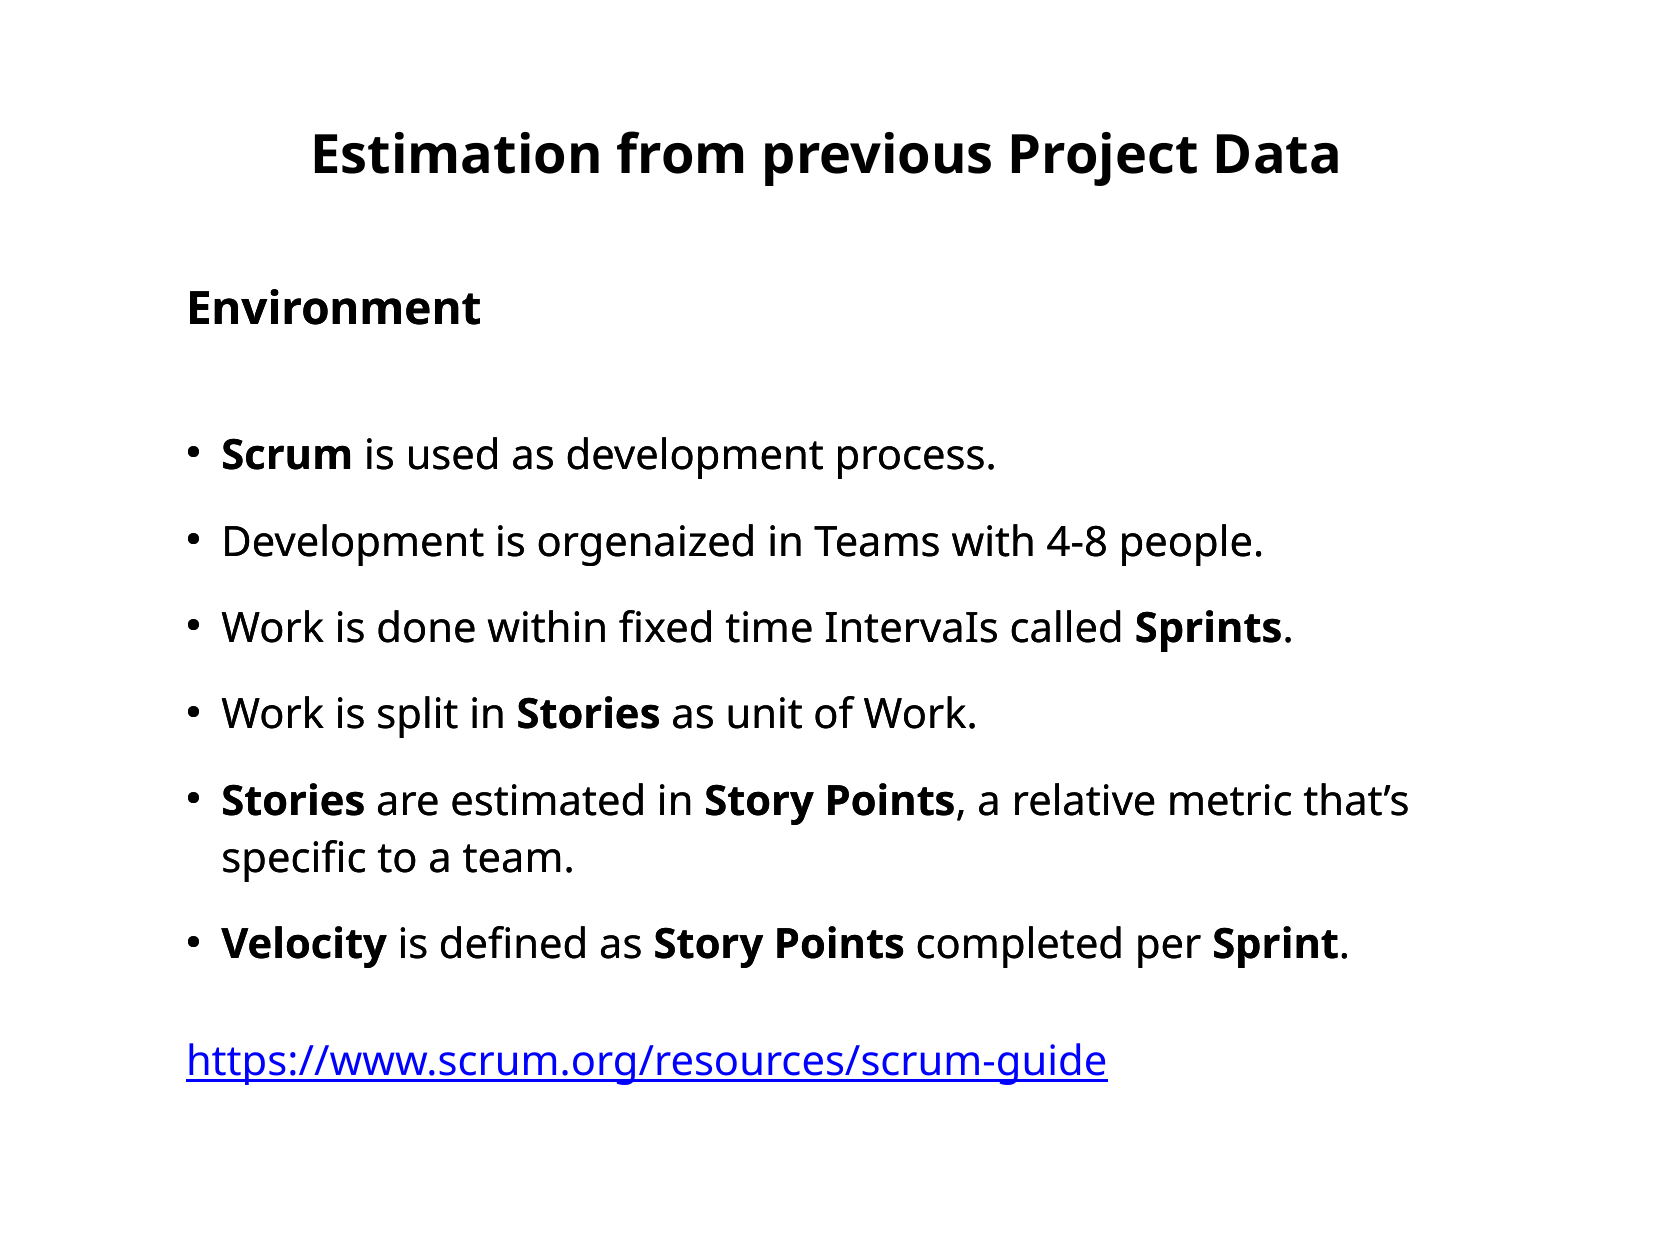

# Estimation from previous Project Data
Environment
Scrum is used as development process.
Development is orgenaized in Teams with 4-8 people.
Work is done within fixed time IntervaIs called Sprints.
Work is split in Stories as unit of Work.
Stories are estimated in Story Points, a relative metric that’s specific to a team.
Velocity is defined as Story Points completed per Sprint.
Environment
Scrum is used as development process.
Development is orgenaized in Teams with 4-8 people.
Work is done within fixed time IntervaIs called Sprints.
Work is split in Stories as unit of Work.
Stories are estimated in Story Points, a relative metric that’s specific to a team.
Velocity is defined as Story Points completed per Sprint.
https://www.scrum.org/resources/scrum-guide